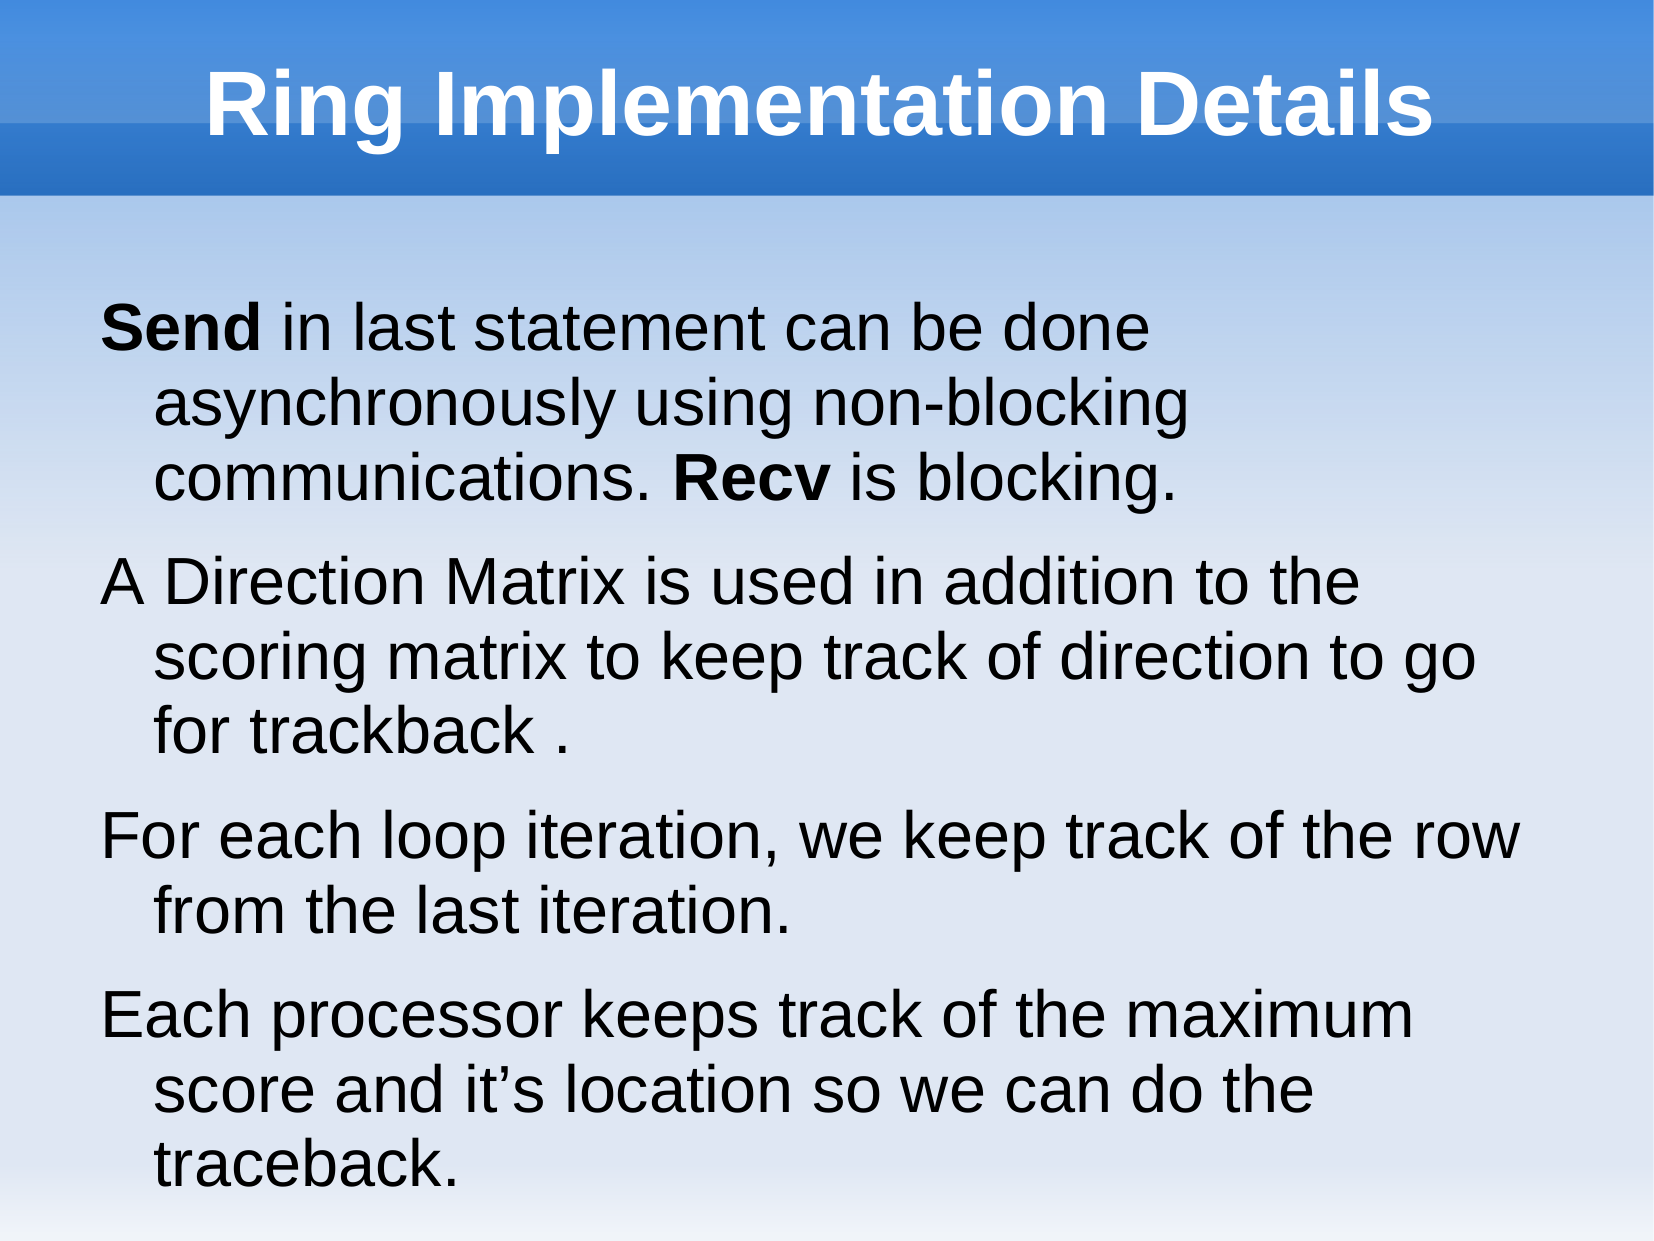

# Ring Implementation Details
Send in last statement can be done asynchronously using non-blocking communications. Recv is blocking.
A Direction Matrix is used in addition to the scoring matrix to keep track of direction to go for trackback .
For each loop iteration, we keep track of the row from the last iteration.
Each processor keeps track of the maximum score and it’s location so we can do the traceback.